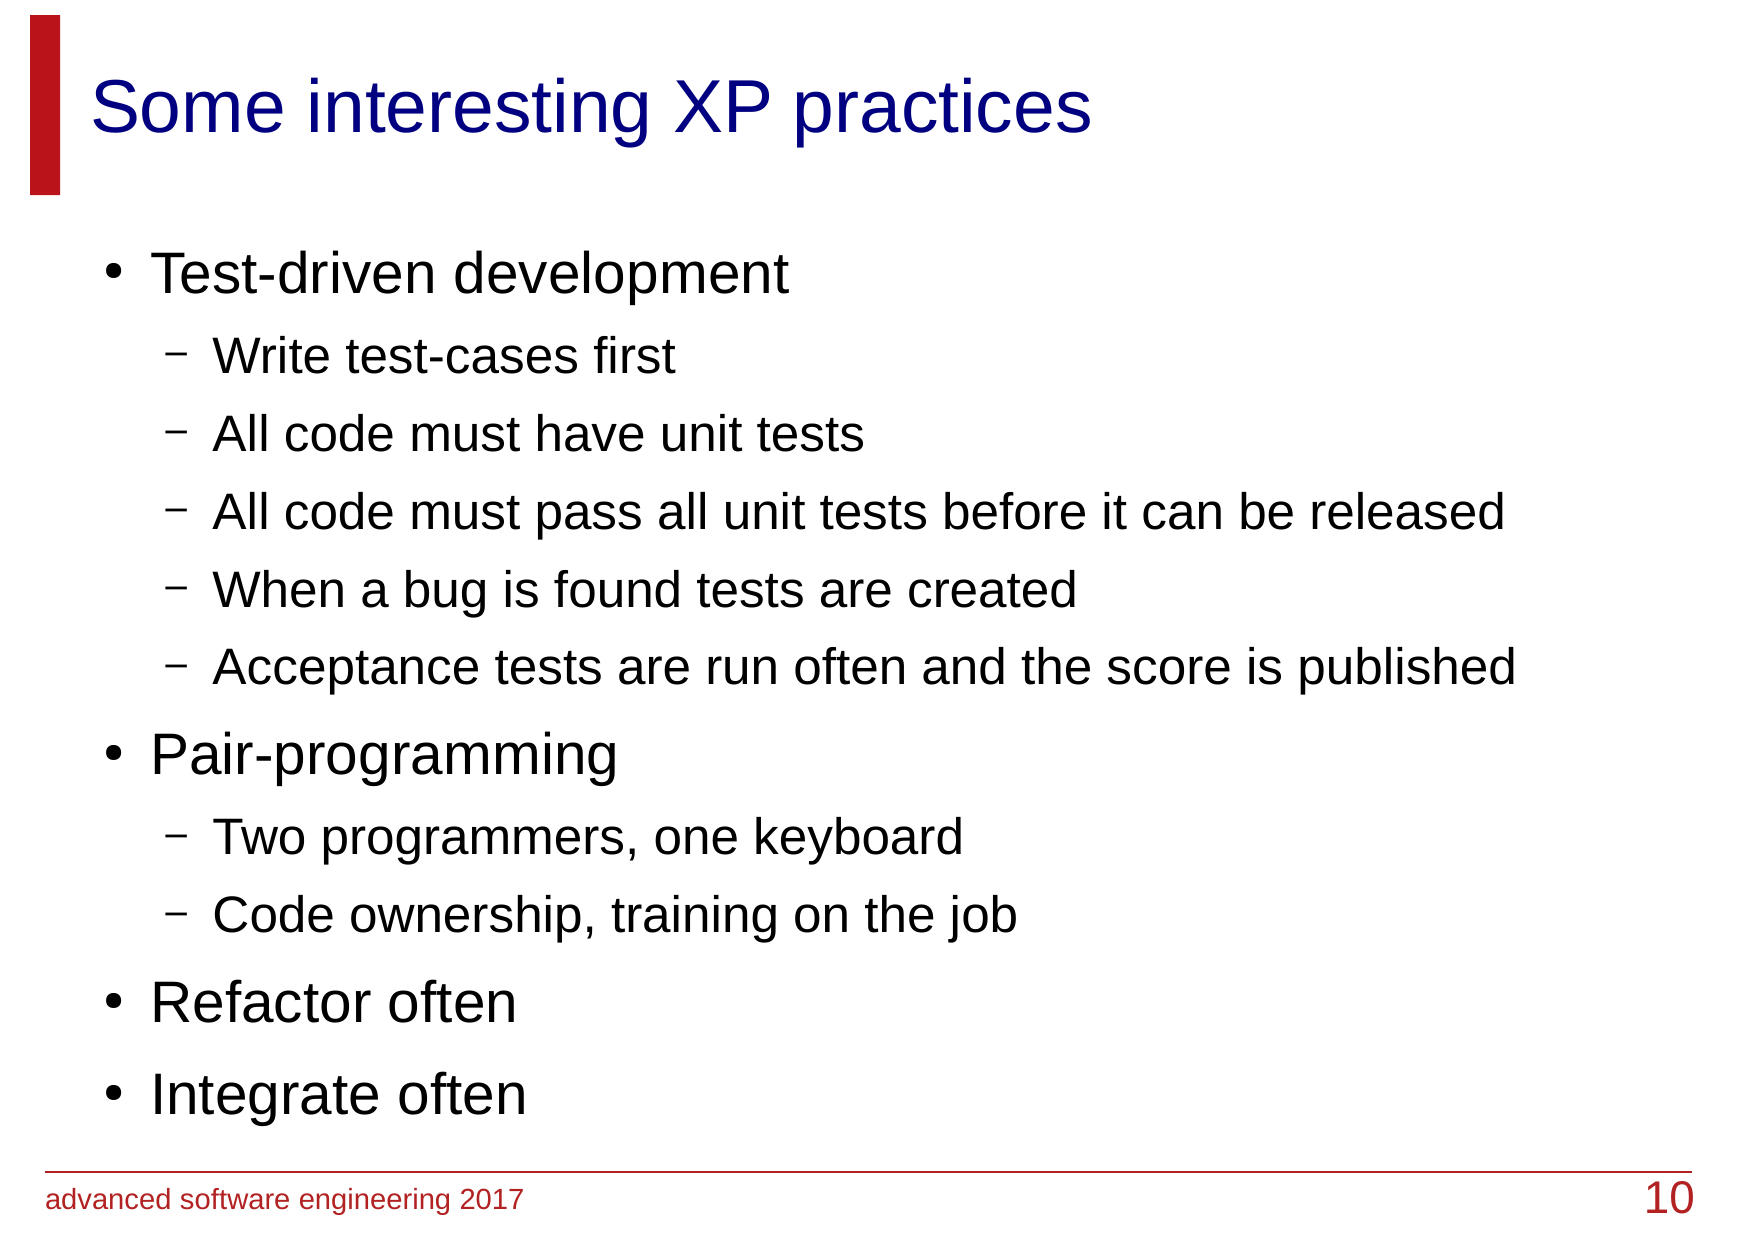

# Some interesting XP practices
Test-driven development
Write test-cases first
All code must have unit tests
All code must pass all unit tests before it can be released
When a bug is found tests are created
Acceptance tests are run often and the score is published
Pair-programming
Two programmers, one keyboard
Code ownership, training on the job
Refactor often
Integrate often
10
advanced software engineering 2017